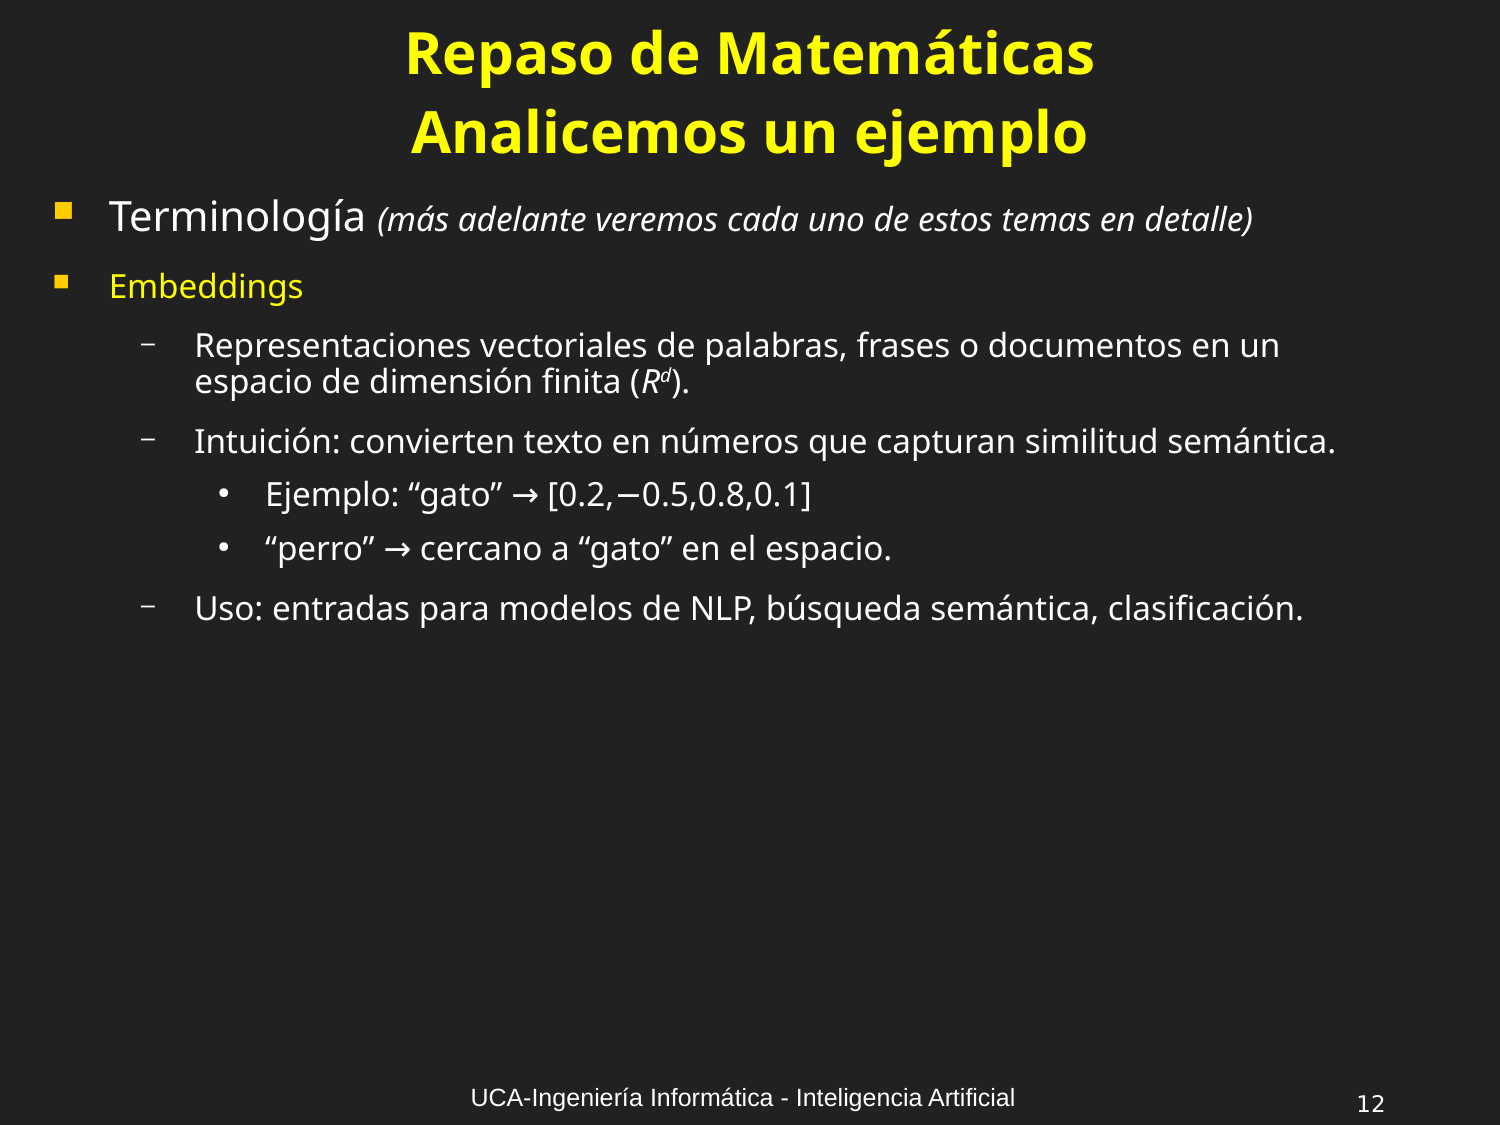

# Repaso de Matemáticas Analicemos un ejemplo
Terminología (más adelante veremos cada uno de estos temas en detalle)
Embeddings
Representaciones vectoriales de palabras, frases o documentos en un espacio de dimensión finita (Rd).
Intuición: convierten texto en números que capturan similitud semántica.
Ejemplo: “gato” → [0.2,−0.5,0.8,0.1]
“perro” → cercano a “gato” en el espacio.
Uso: entradas para modelos de NLP, búsqueda semántica, clasificación.